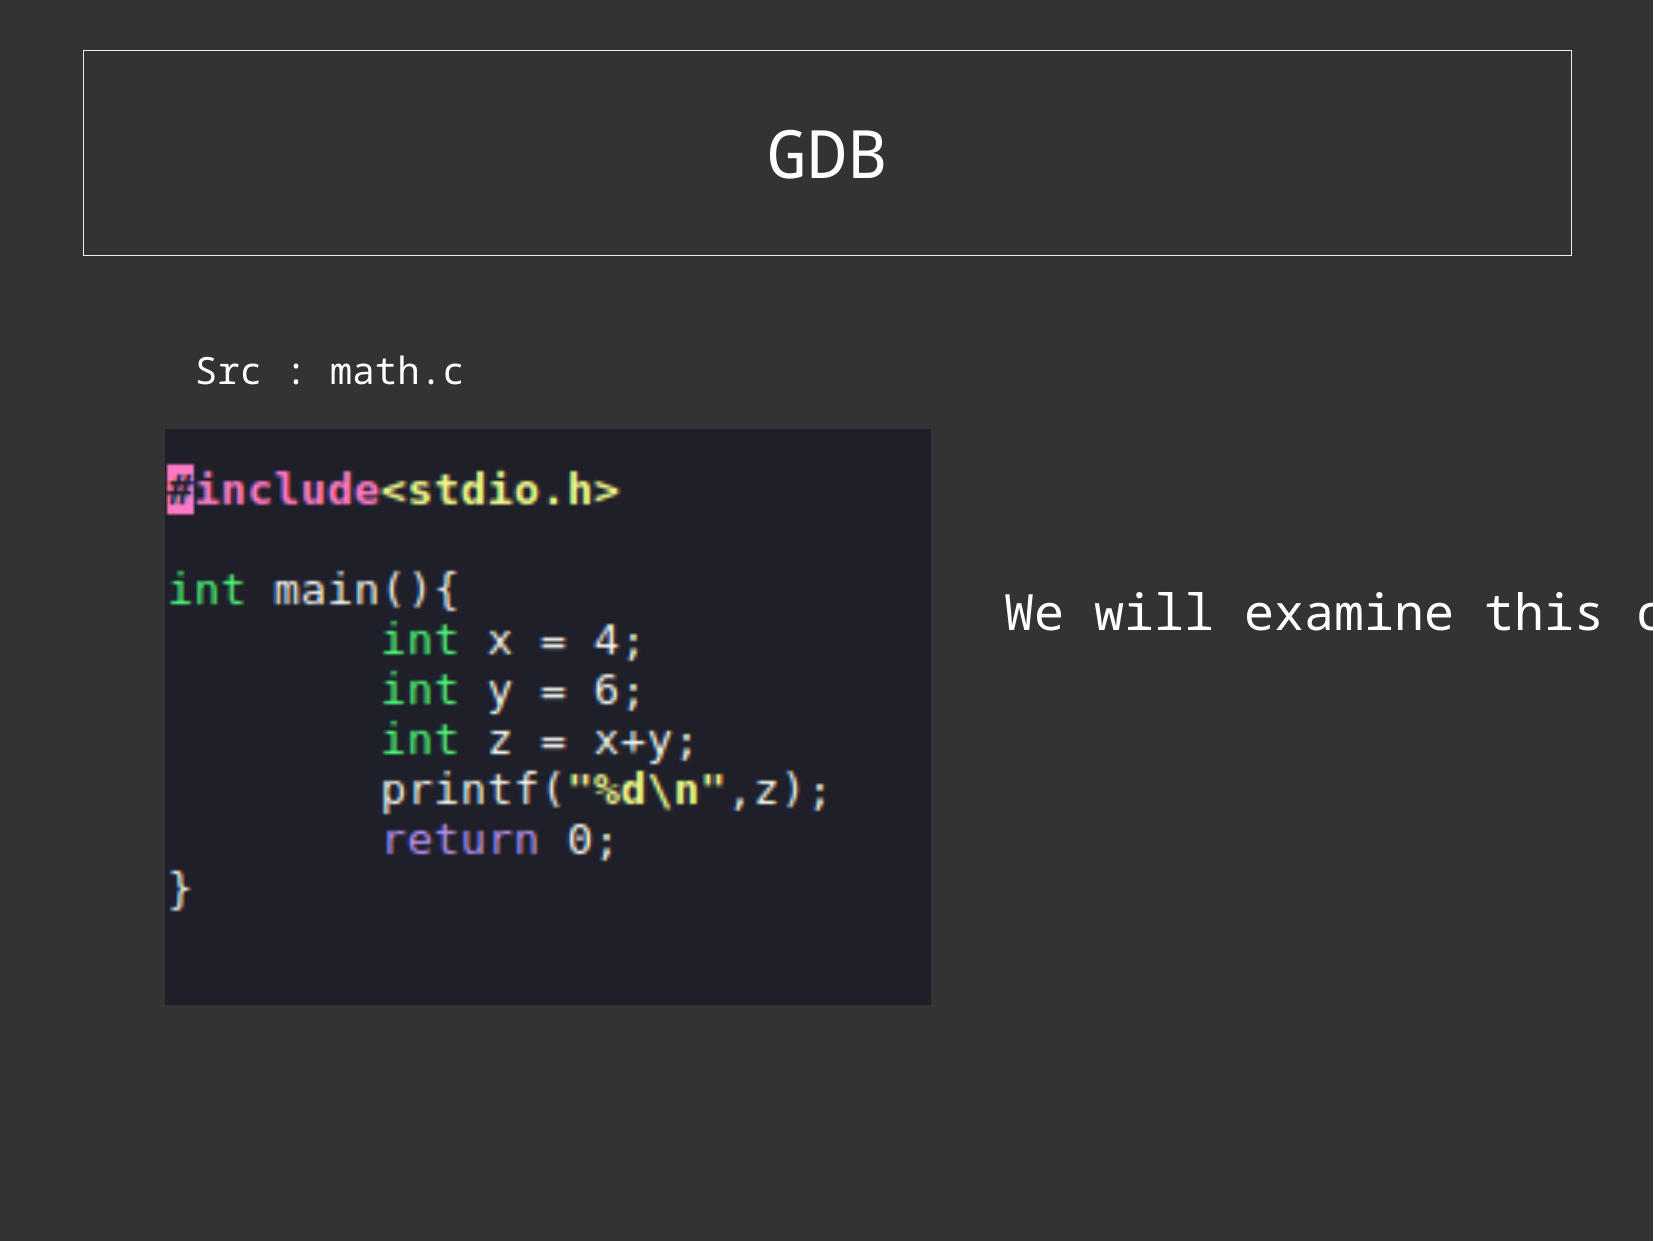

GDB
Src : math.c
We will examine this code